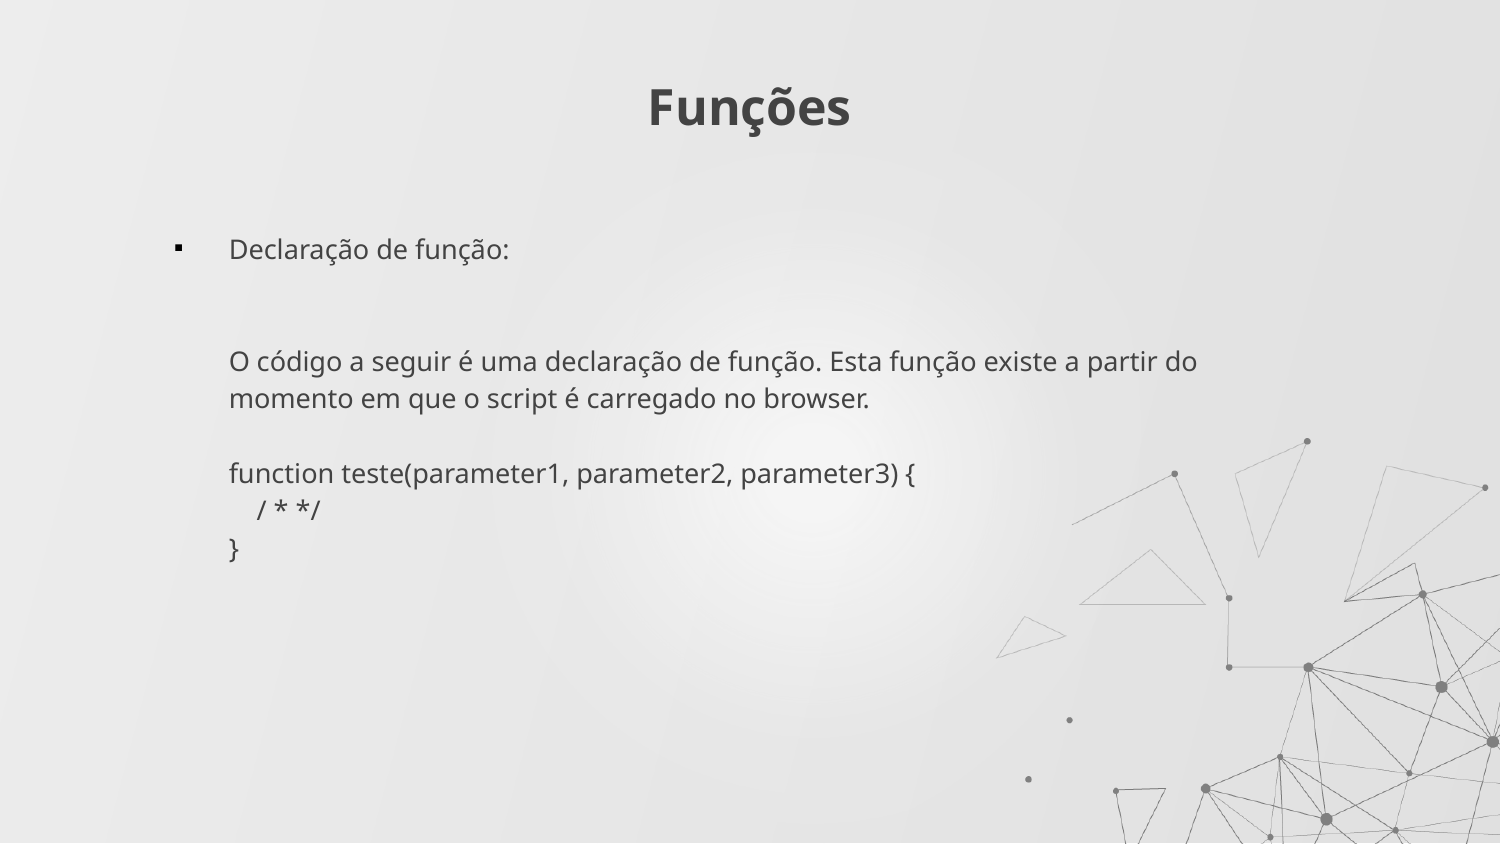

Funções
# Declaração de função:
O código a seguir é uma declaração de função. Esta função existe a partir do momento em que o script é carregado no browser.
function teste(parameter1, parameter2, parameter3) {
 / * */
}